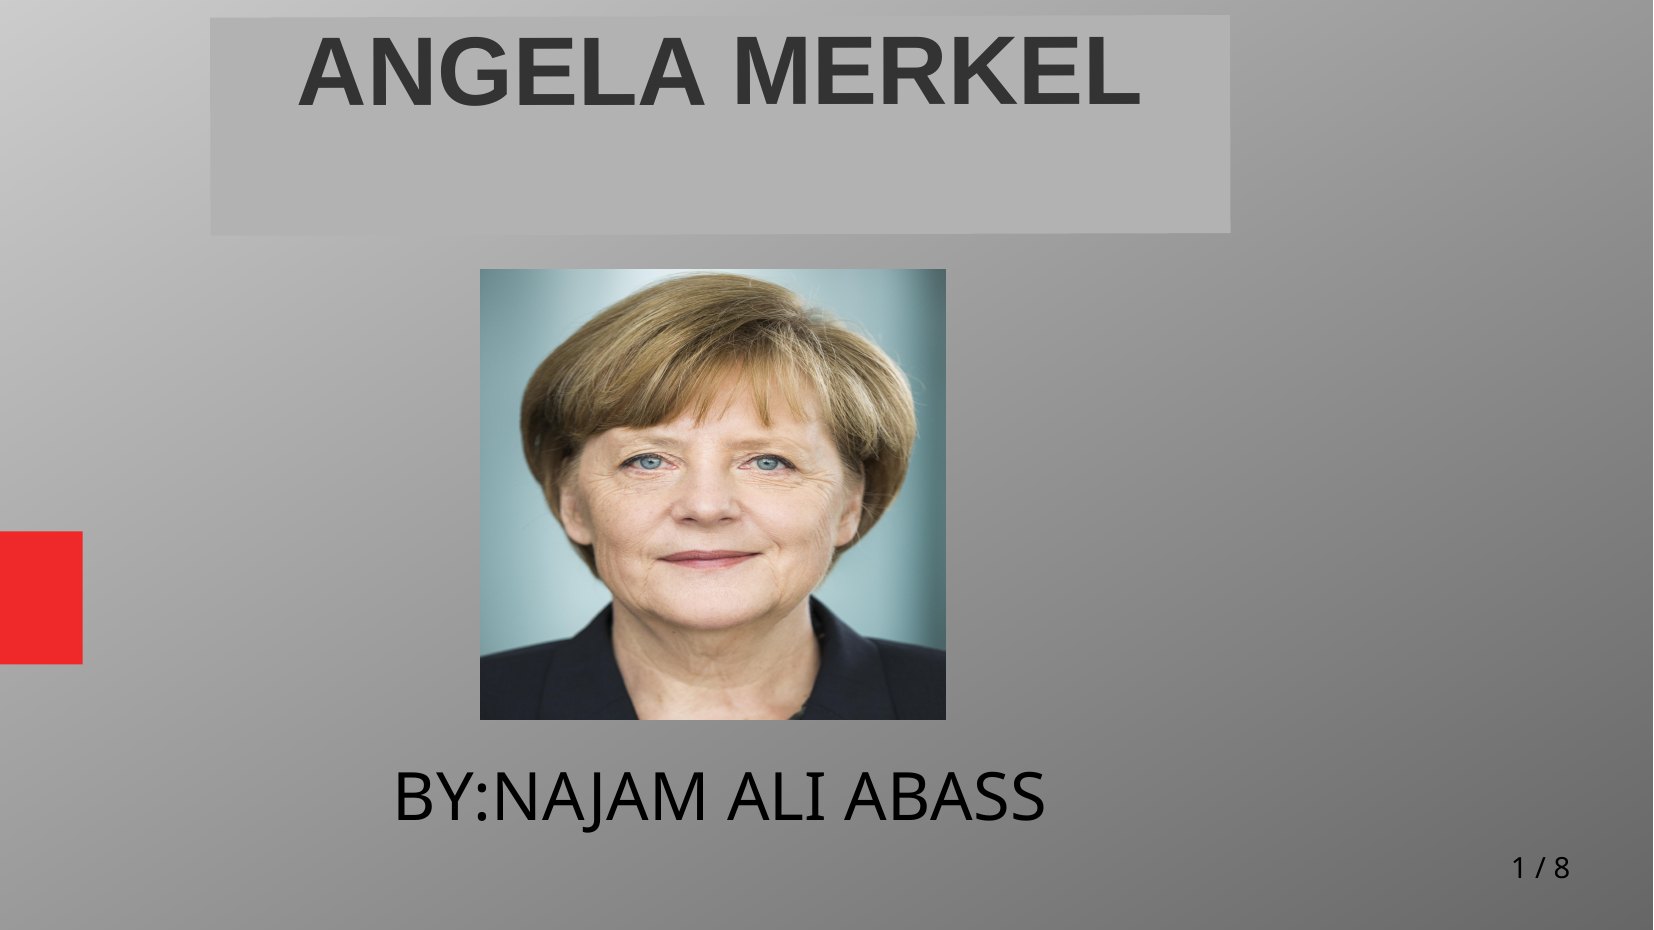

# ANGELA MERKEL
BY:NAJAM ALI ABASS
1